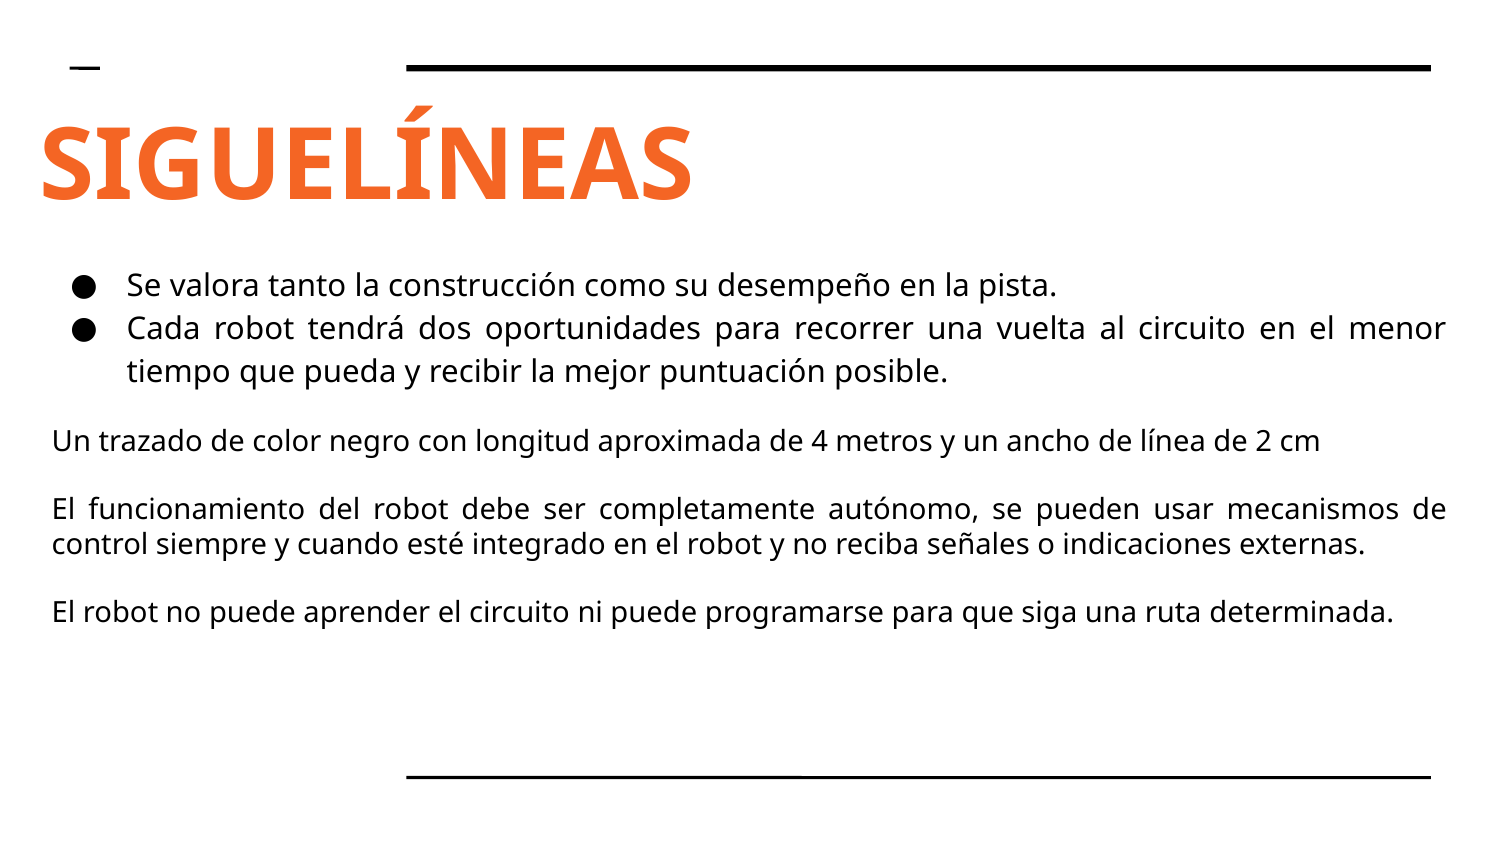

# SIGUELÍNEAS
Se valora tanto la construcción como su desempeño en la pista.
Cada robot tendrá dos oportunidades para recorrer una vuelta al circuito en el menor tiempo que pueda y recibir la mejor puntuación posible.
Un trazado de color negro con longitud aproximada de 4 metros y un ancho de línea de 2 cm
El funcionamiento del robot debe ser completamente autónomo, se pueden usar mecanismos de control siempre y cuando esté integrado en el robot y no reciba señales o indicaciones externas.
El robot no puede aprender el circuito ni puede programarse para que siga una ruta determinada.